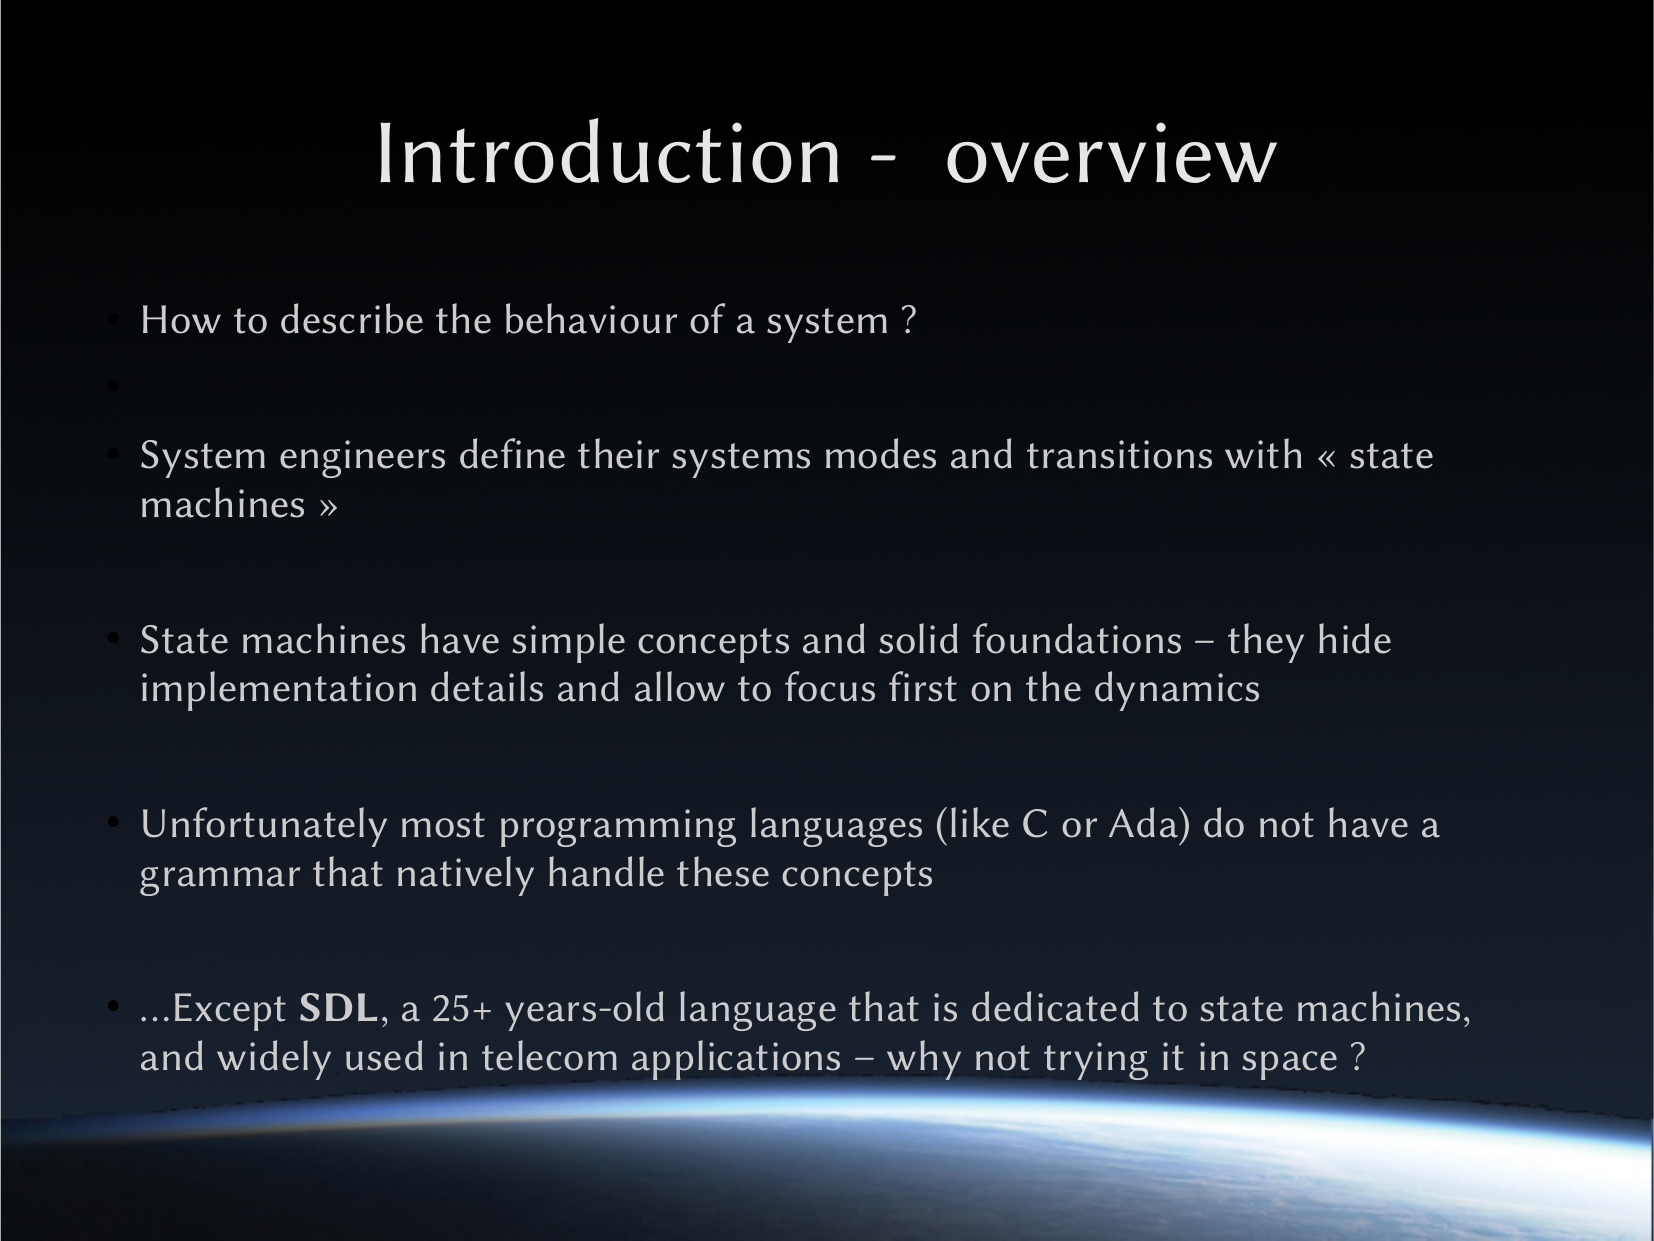

# Introduction - overview
How to describe the behaviour of a system ?
System engineers define their systems modes and transitions with « state machines »
State machines have simple concepts and solid foundations – they hide implementation details and allow to focus first on the dynamics
Unfortunately most programming languages (like C or Ada) do not have a grammar that natively handle these concepts
...Except SDL, a 25+ years-old language that is dedicated to state machines, and widely used in telecom applications – why not trying it in space ?